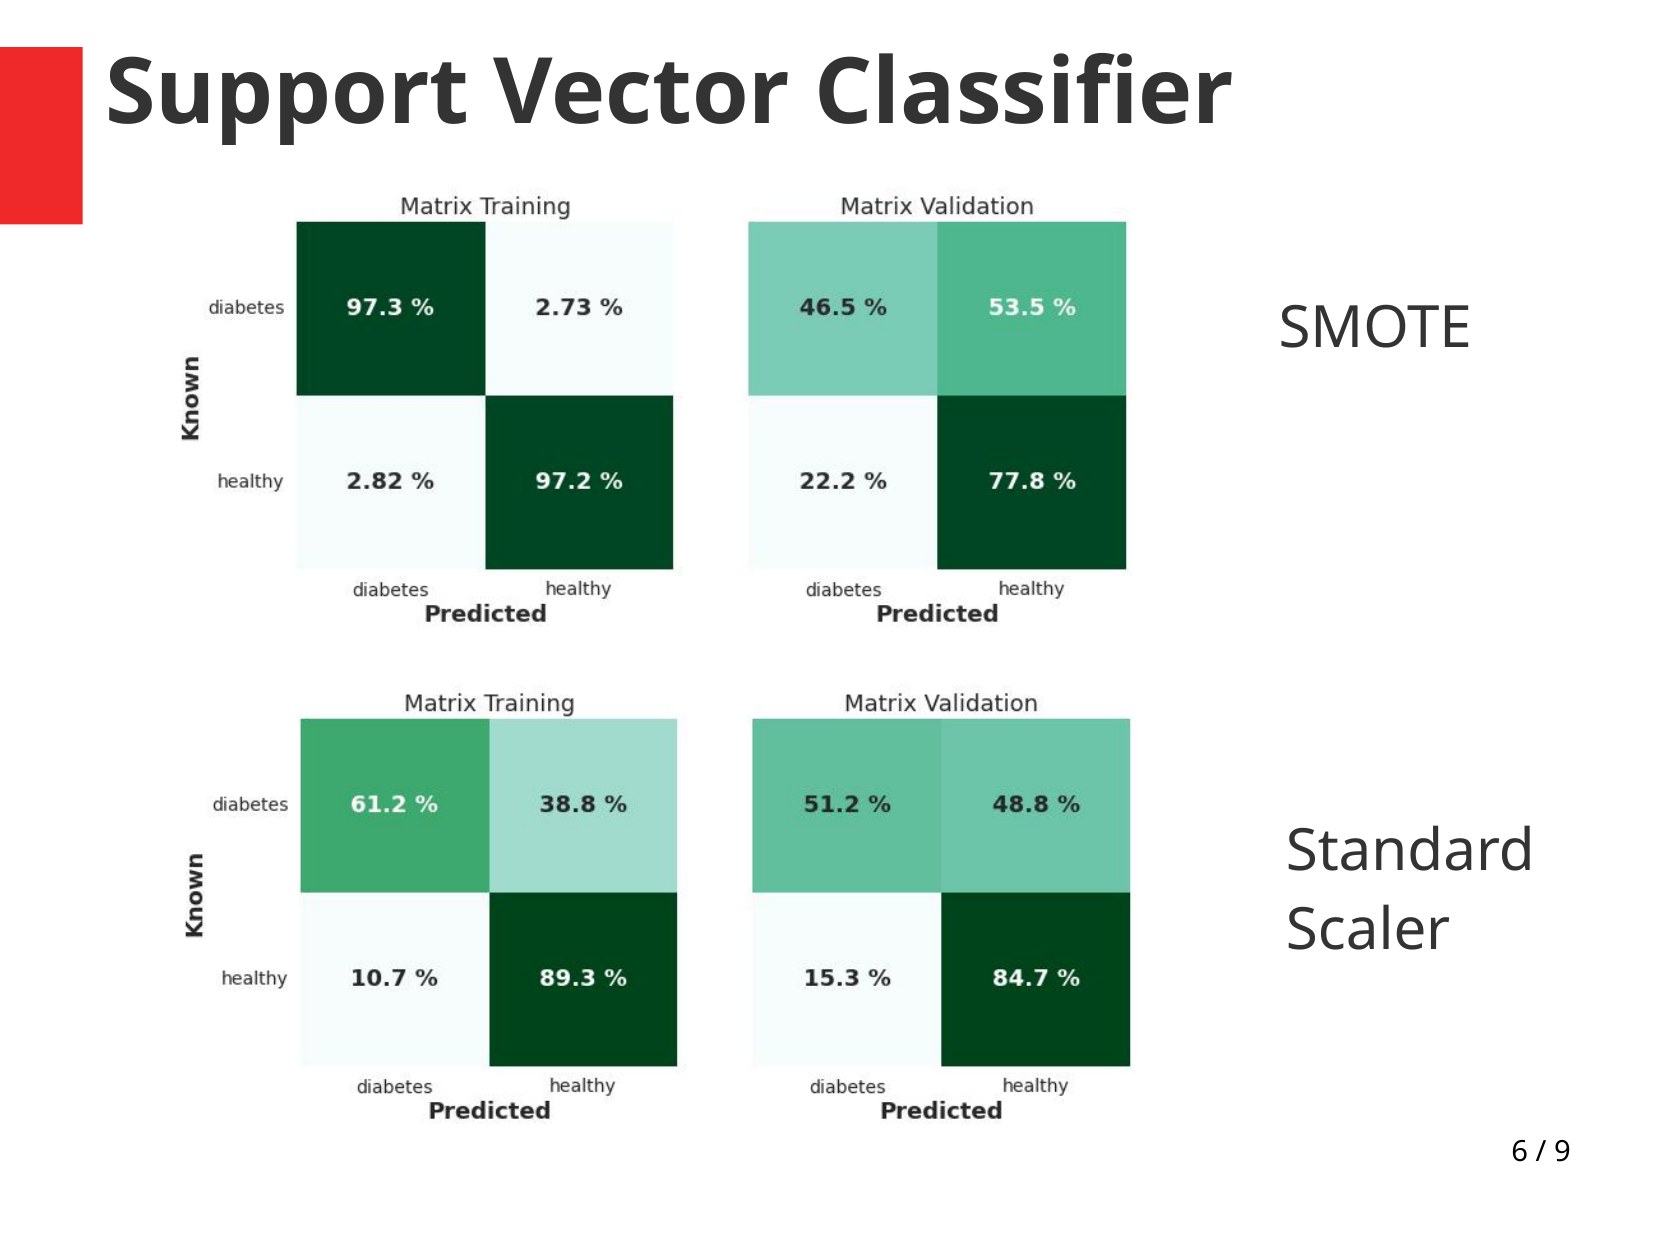

# Support Vector Classifier
SMOTE
Standard Scaler
6